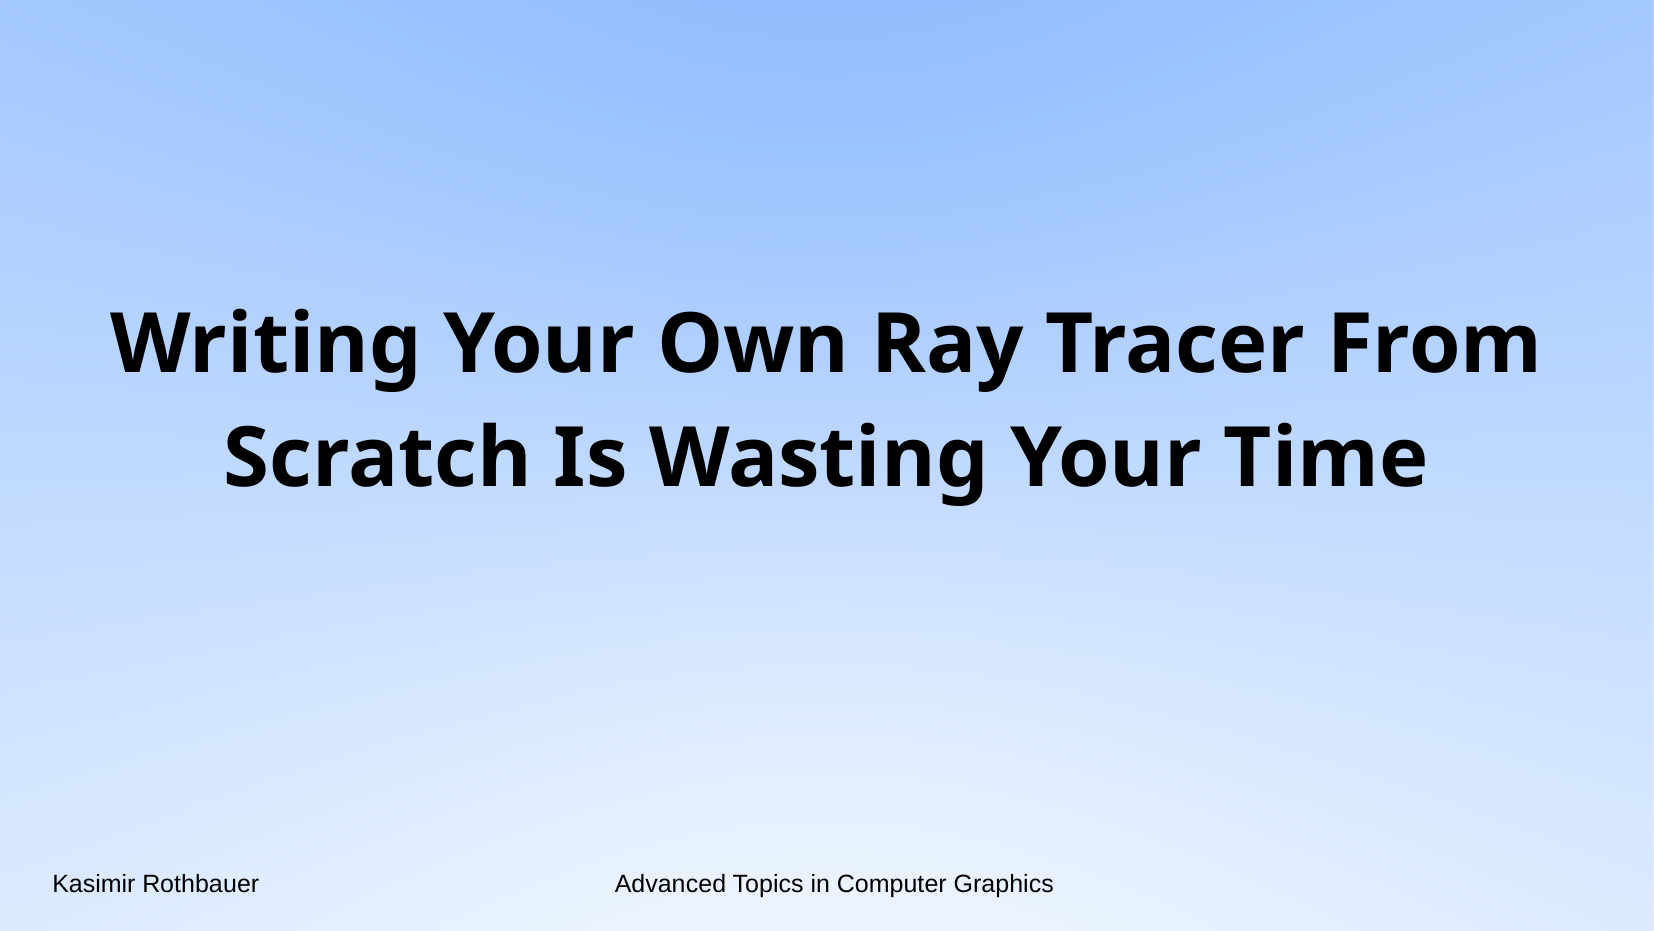

# Writing Your Own Ray Tracer From Scratch Is Wasting Your Time
Kasimir Rothbauer
Advanced Topics in Computer Graphics